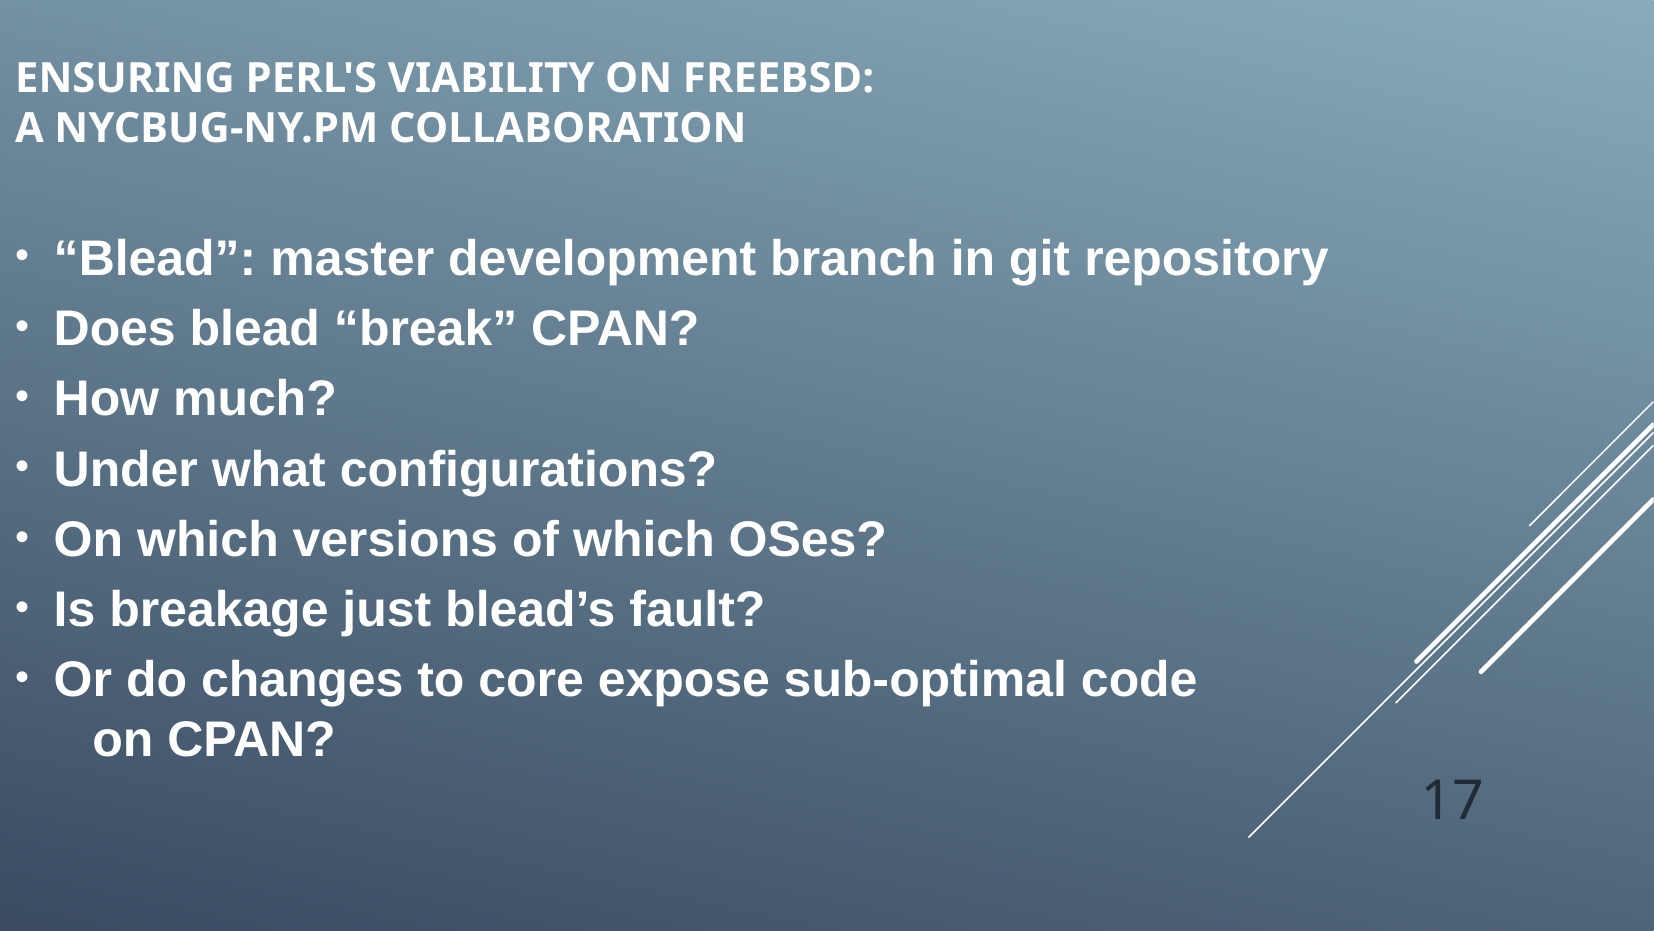

# Ensuring Perl's Viability on FreeBSD: A NYCBUG-NY.PM Collaboration
“Blead”: master development branch in git repository
Does blead “break” CPAN?
How much?
Under what configurations?
On which versions of which OSes?
Is breakage just blead’s fault?
Or do changes to core expose sub-optimal code
on CPAN?
17